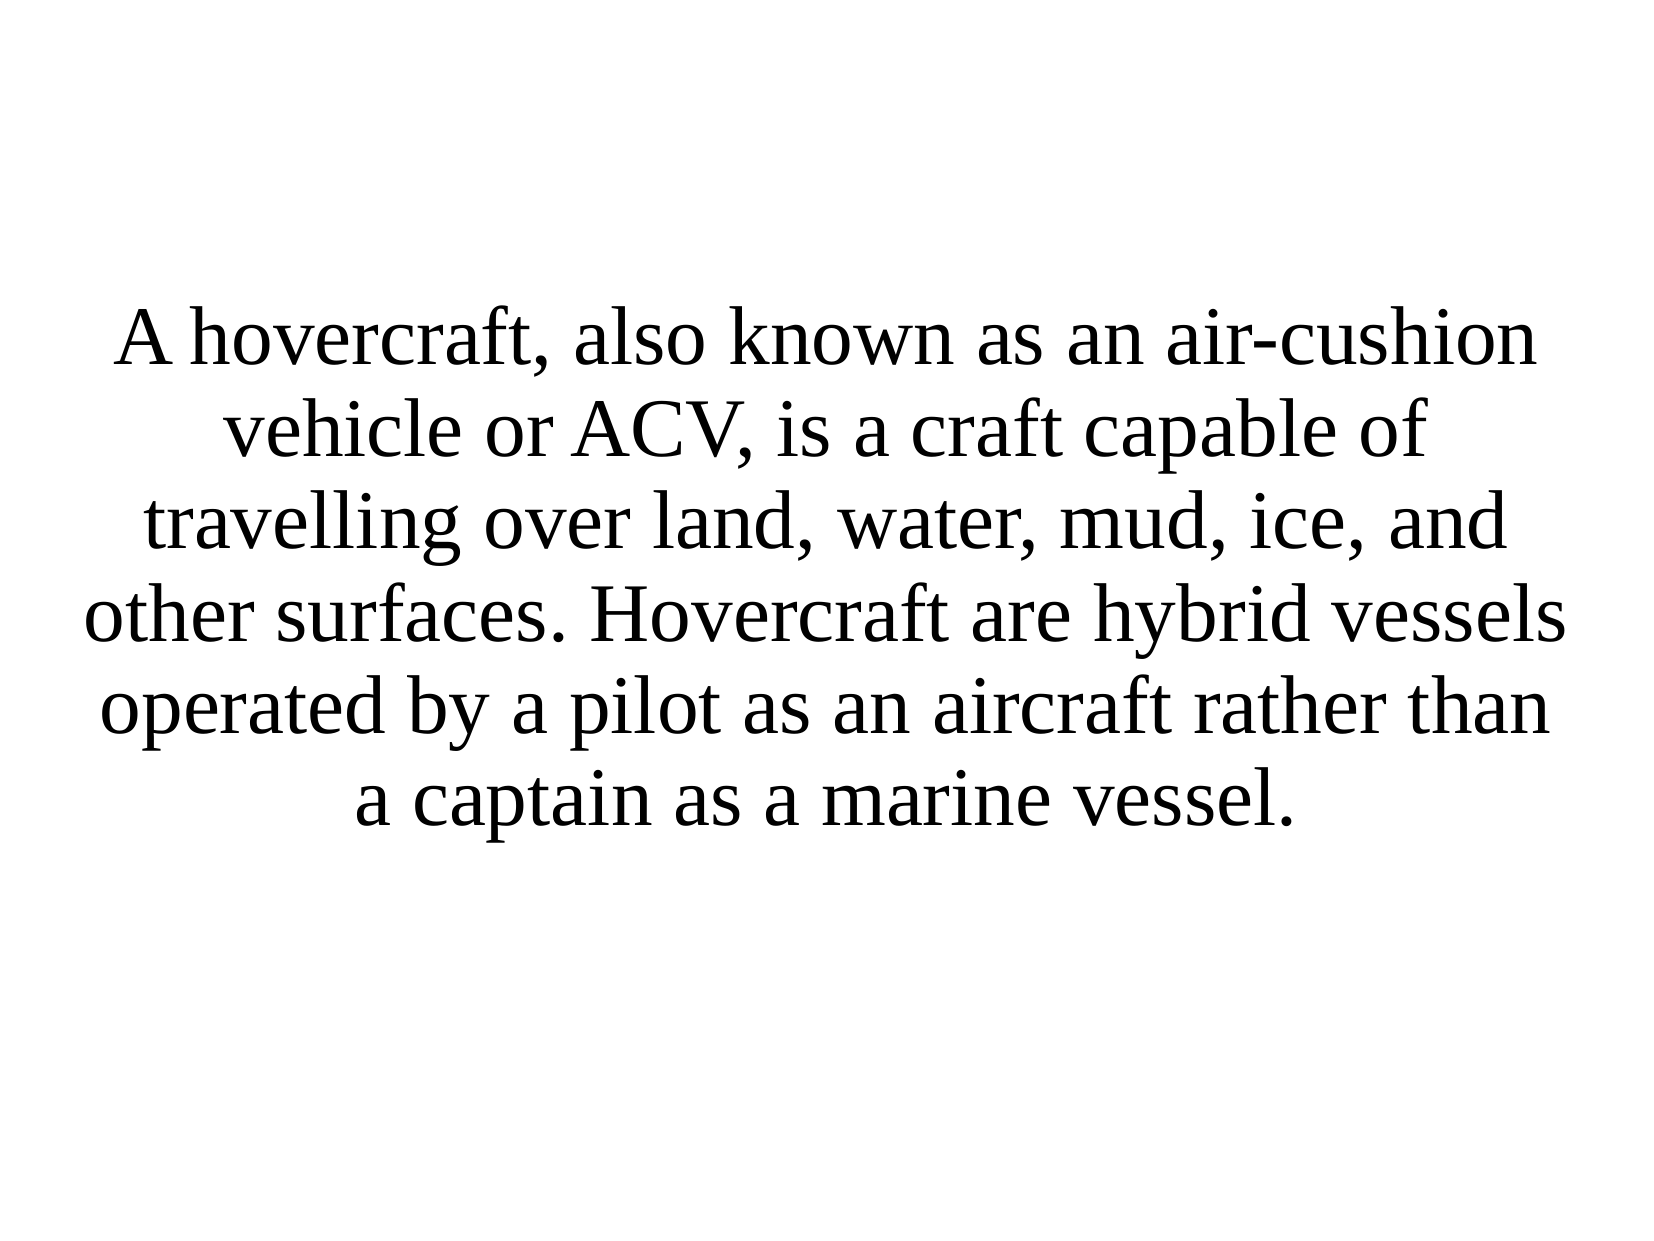

# A hovercraft, also known as an air-cushion vehicle or ACV, is a craft capable of travelling over land, water, mud, ice, and other surfaces. Hovercraft are hybrid vessels operated by a pilot as an aircraft rather than a captain as a marine vessel.